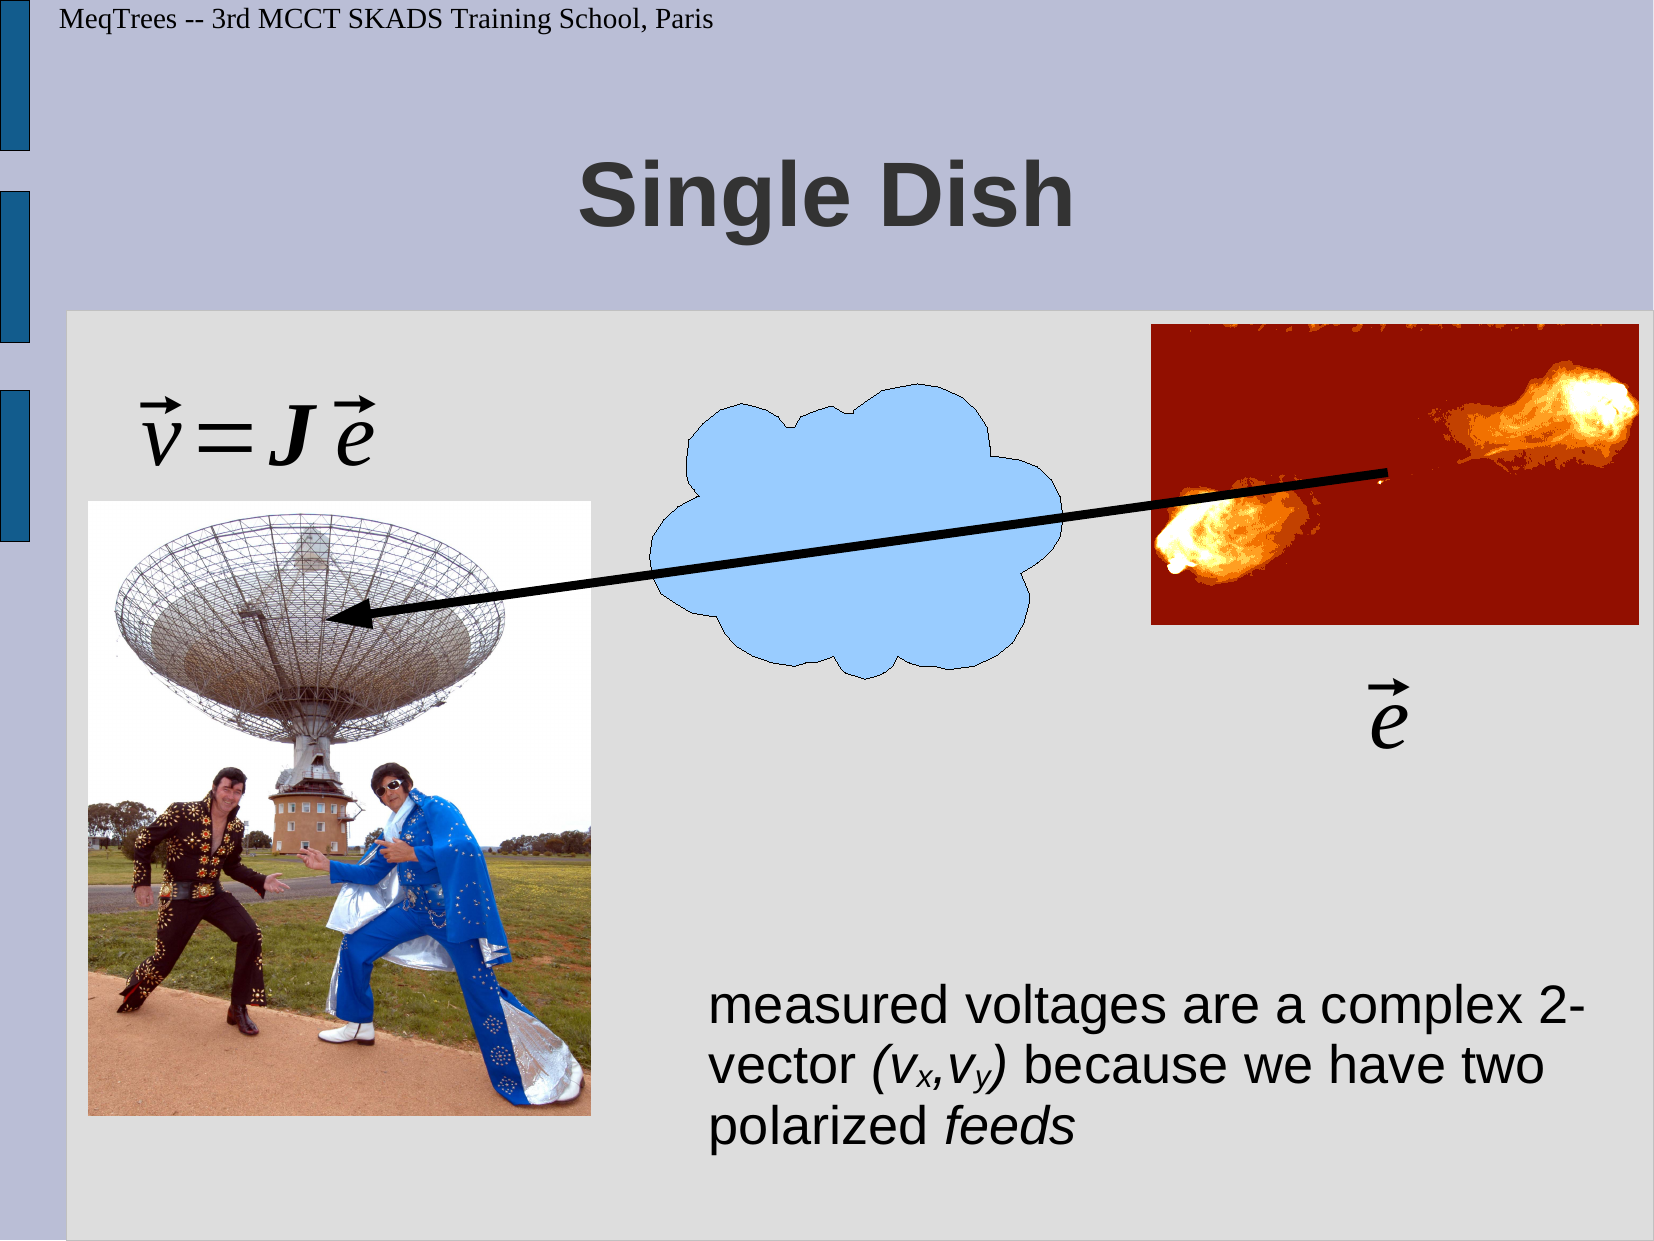

MeqTrees -- 3rd MCCT SKADS Training School, Paris
# Single Dish
measured voltages are a complex 2-vector (vx,vy) because we have two polarized feeds